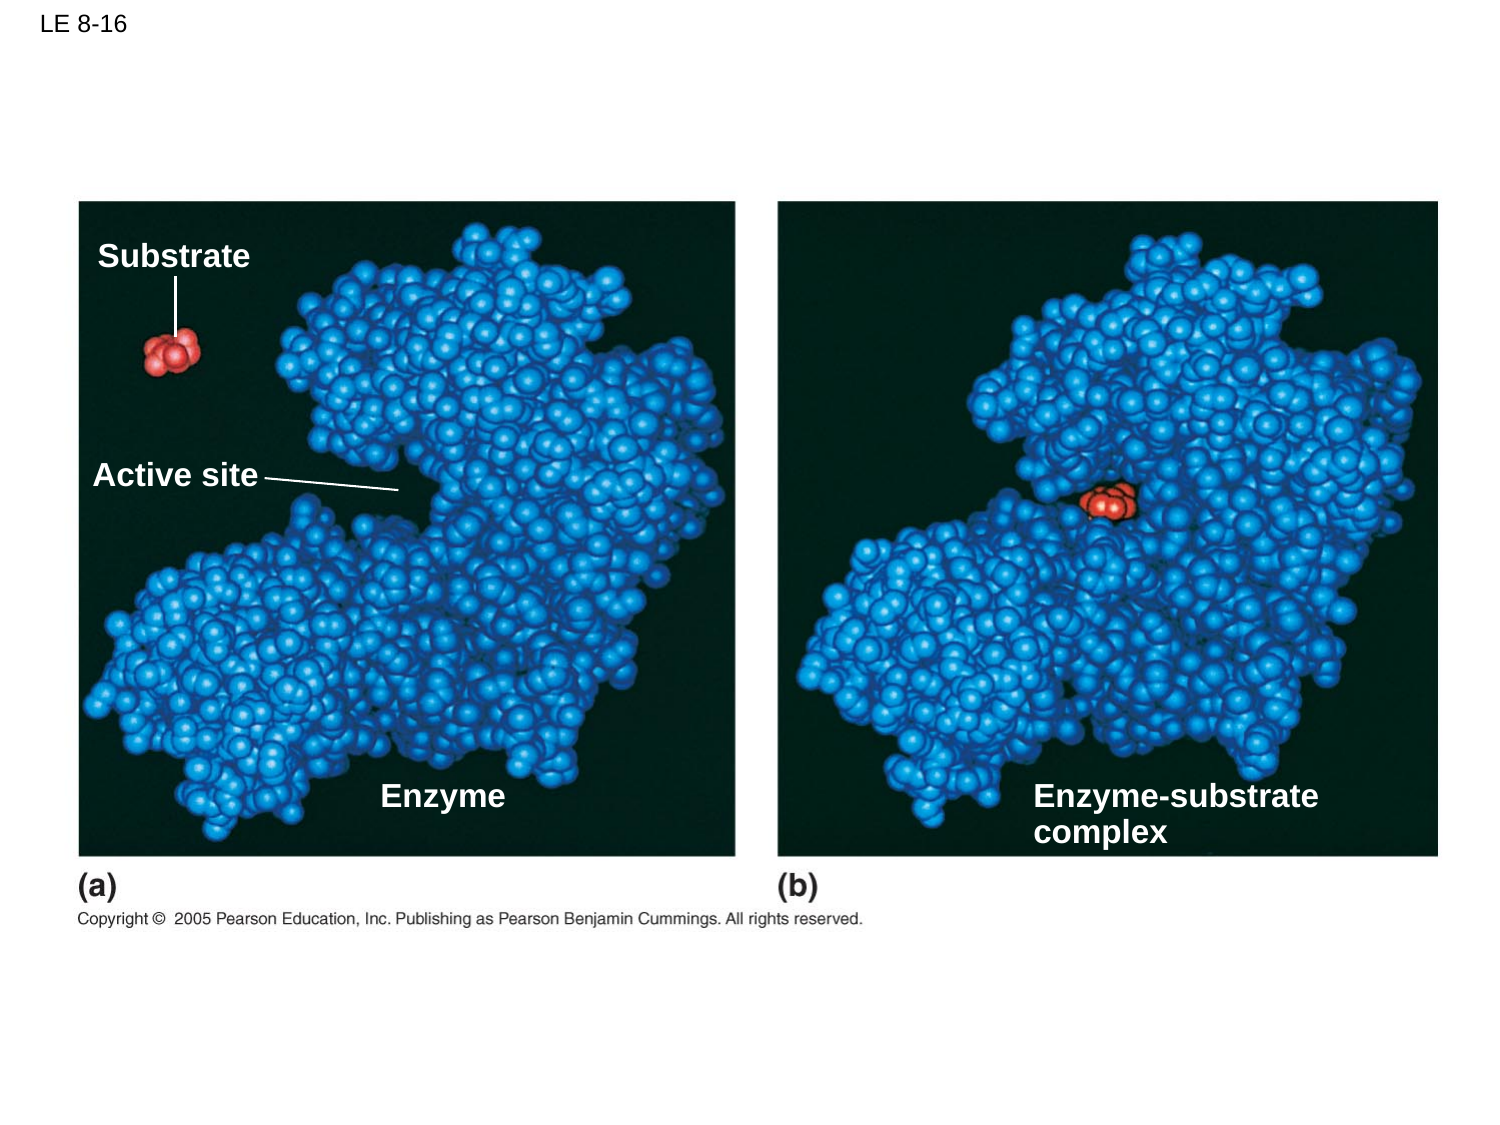

# LE 8-16
Substrate
Active site
Enzyme-substrate
complex
Enzyme